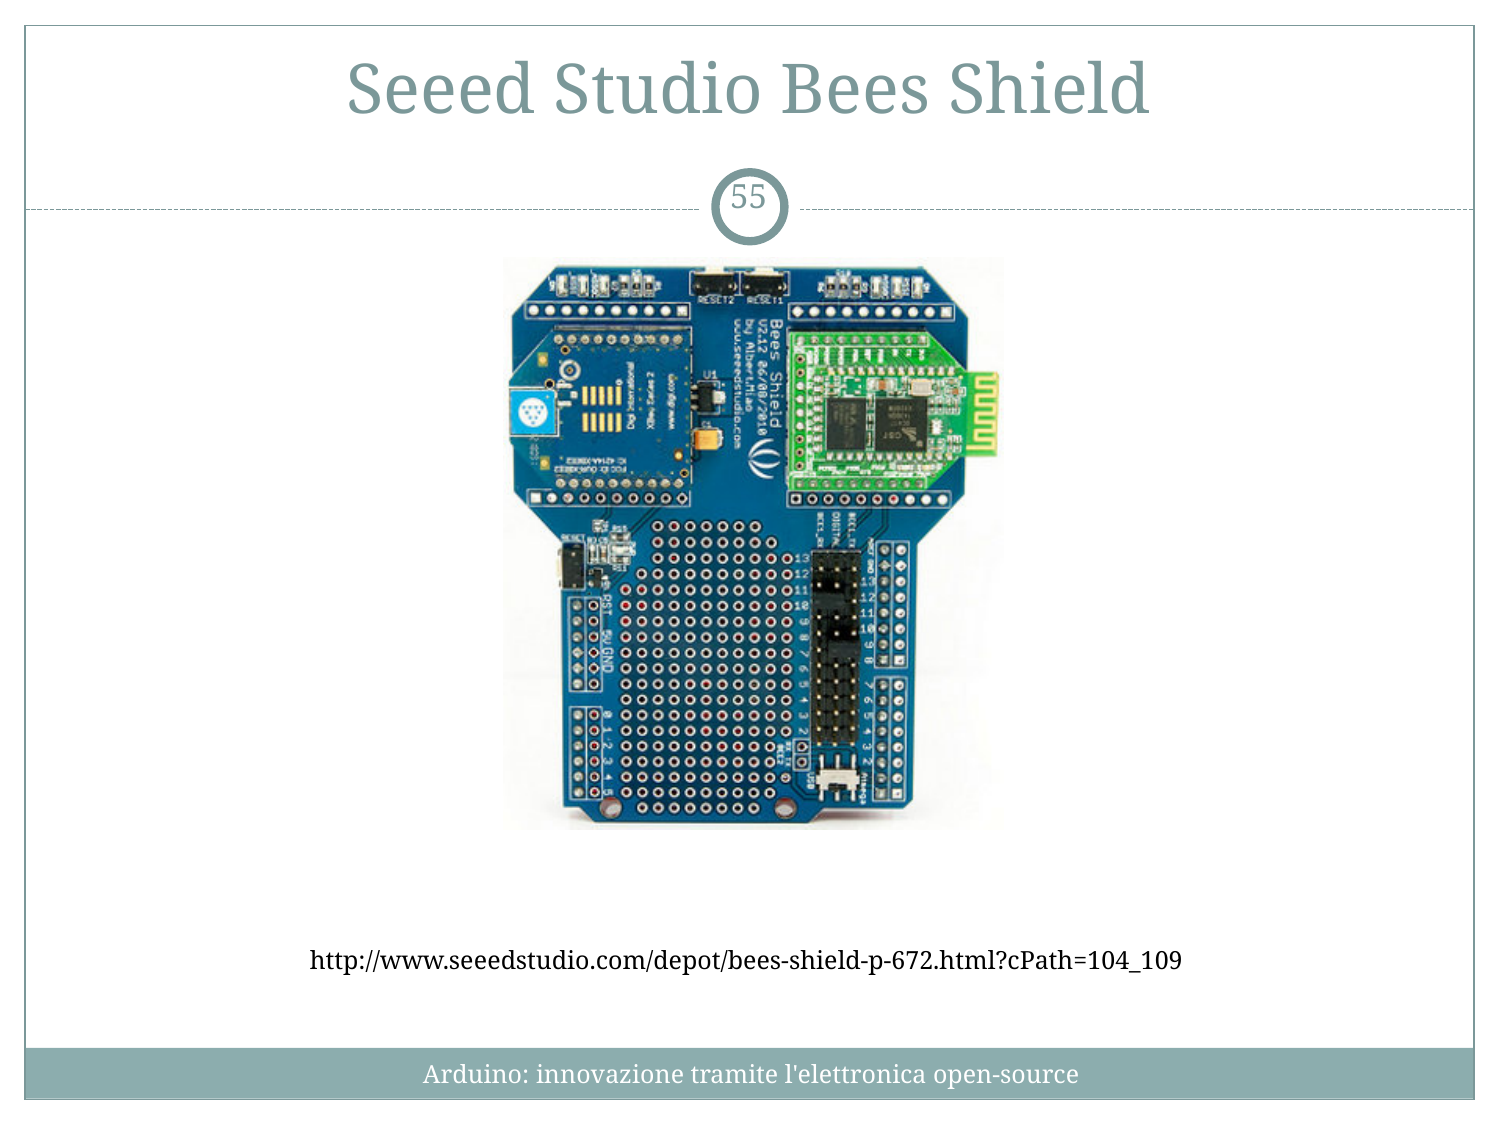

# Seeed Studio Bees Shield
http://www.seeedstudio.com/depot/bees-shield-p-672.html?cPath=104_109
Arduino: innovazione tramite l'elettronica open-source